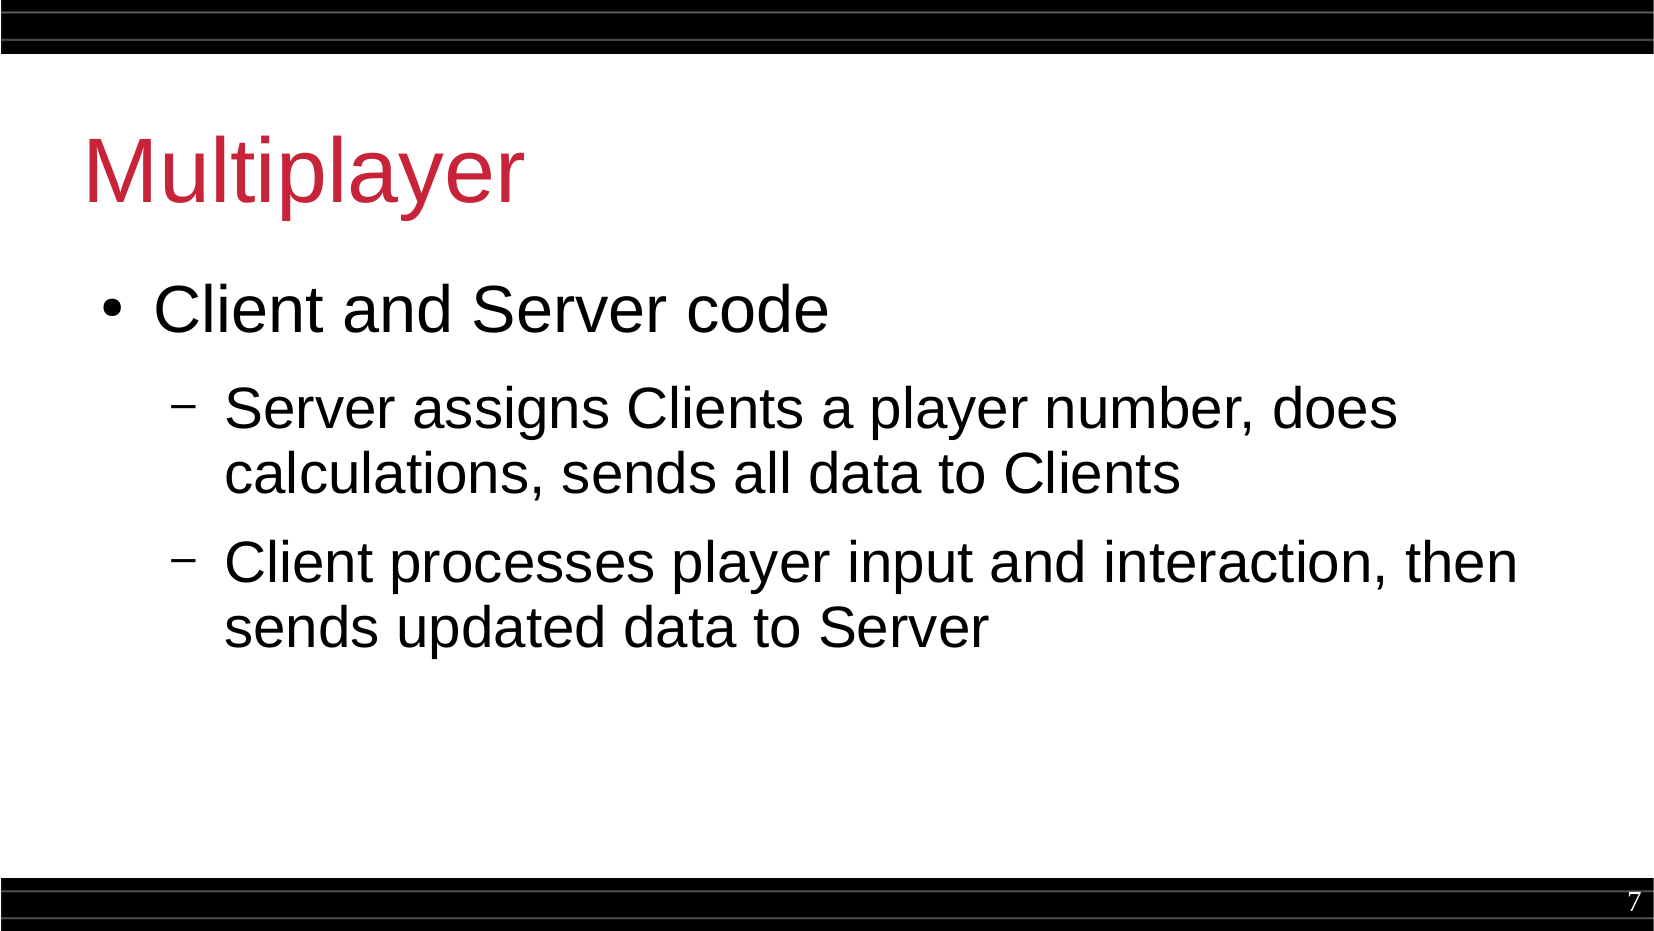

# Multiplayer
Client and Server code
Server assigns Clients a player number, does calculations, sends all data to Clients
Client processes player input and interaction, then sends updated data to Server